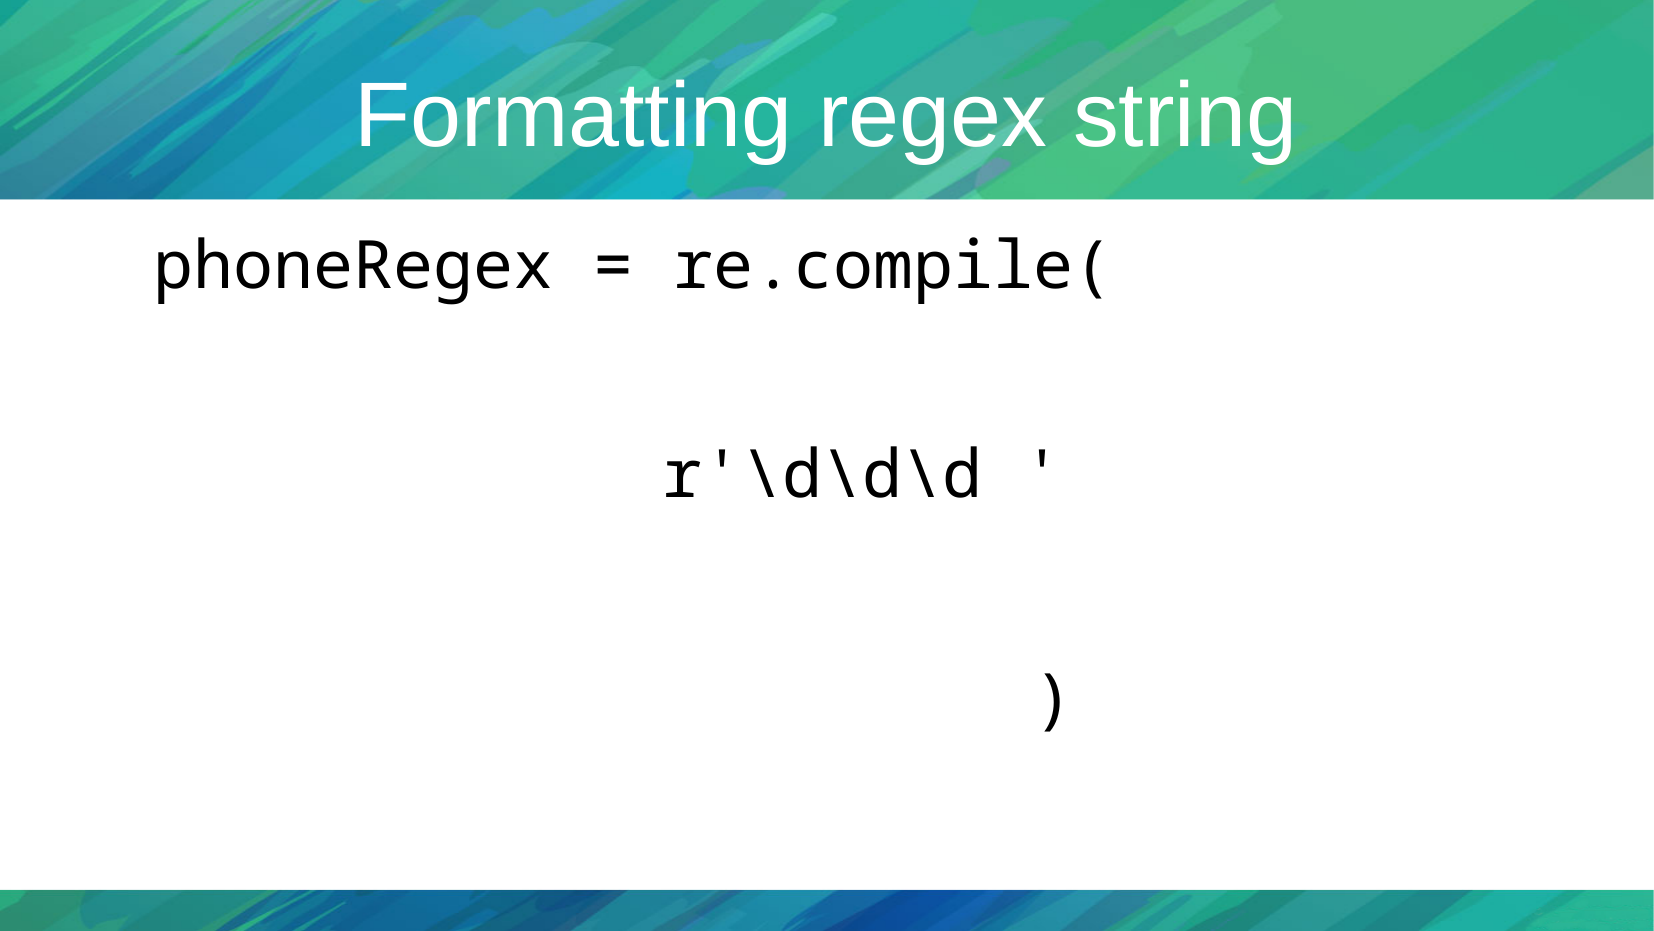

# Formatting regex string
phoneRegex = re.compile(
r'\d\d\d '
 )